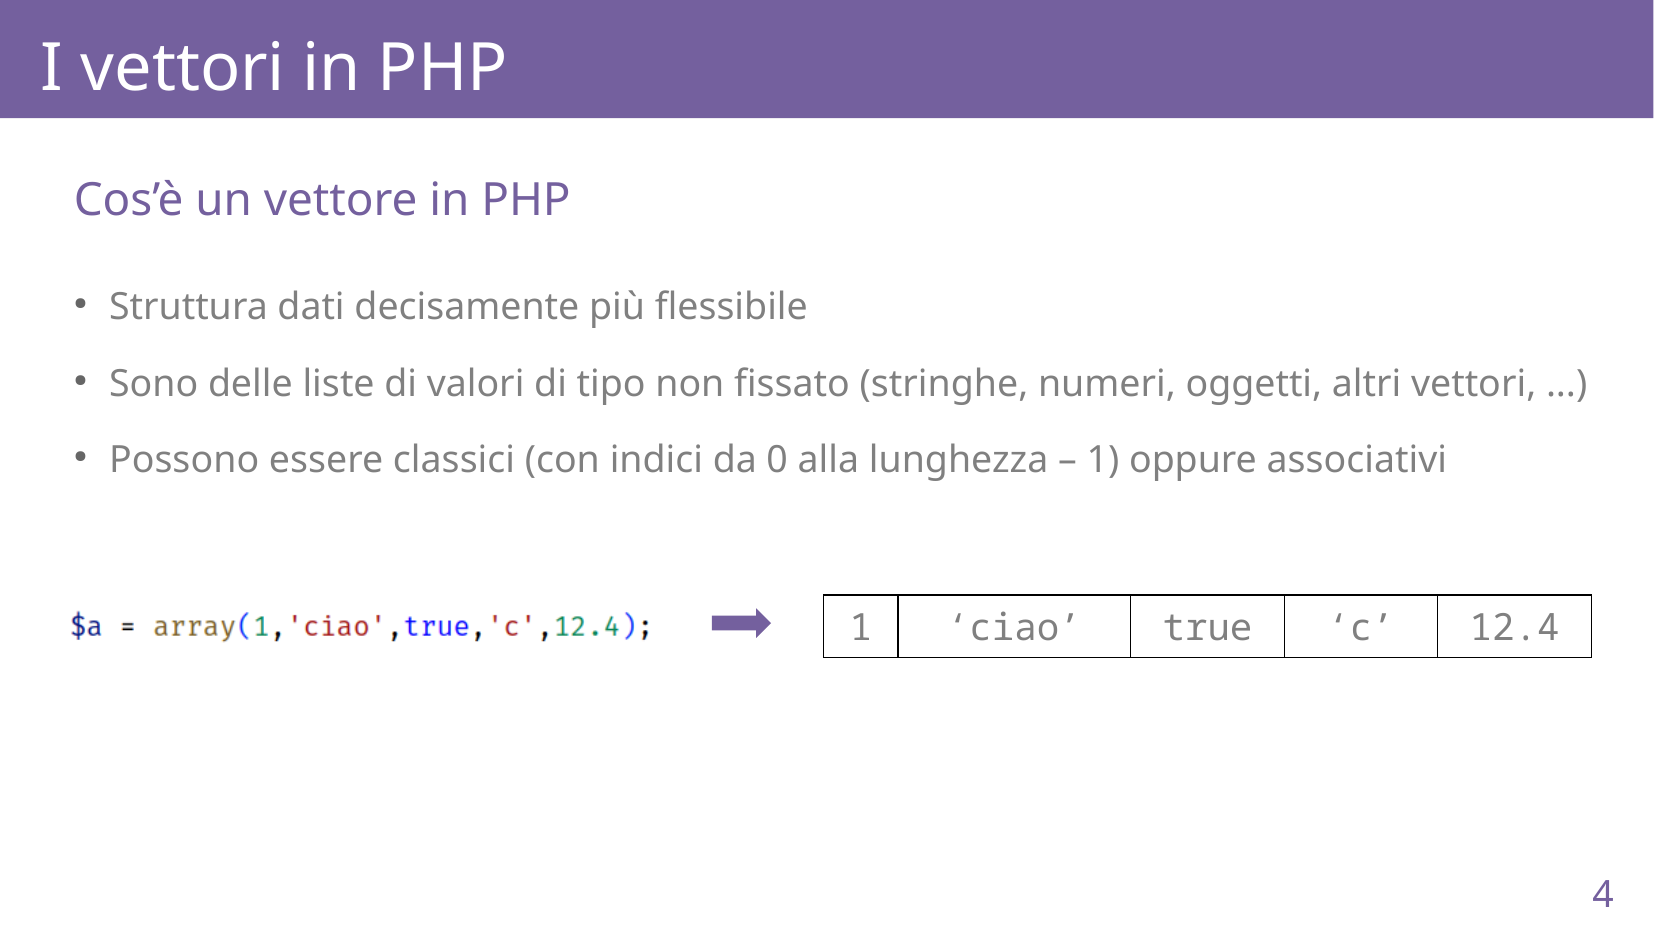

I vettori in PHP
Cos’è un vettore in PHP
Struttura dati decisamente più flessibile
Sono delle liste di valori di tipo non fissato (stringhe, numeri, oggetti, altri vettori, ...)
Possono essere classici (con indici da 0 alla lunghezza – 1) oppure associativi
| 1 | ‘ciao’ | true | ‘c’ | 12.4 |
| --- | --- | --- | --- | --- |